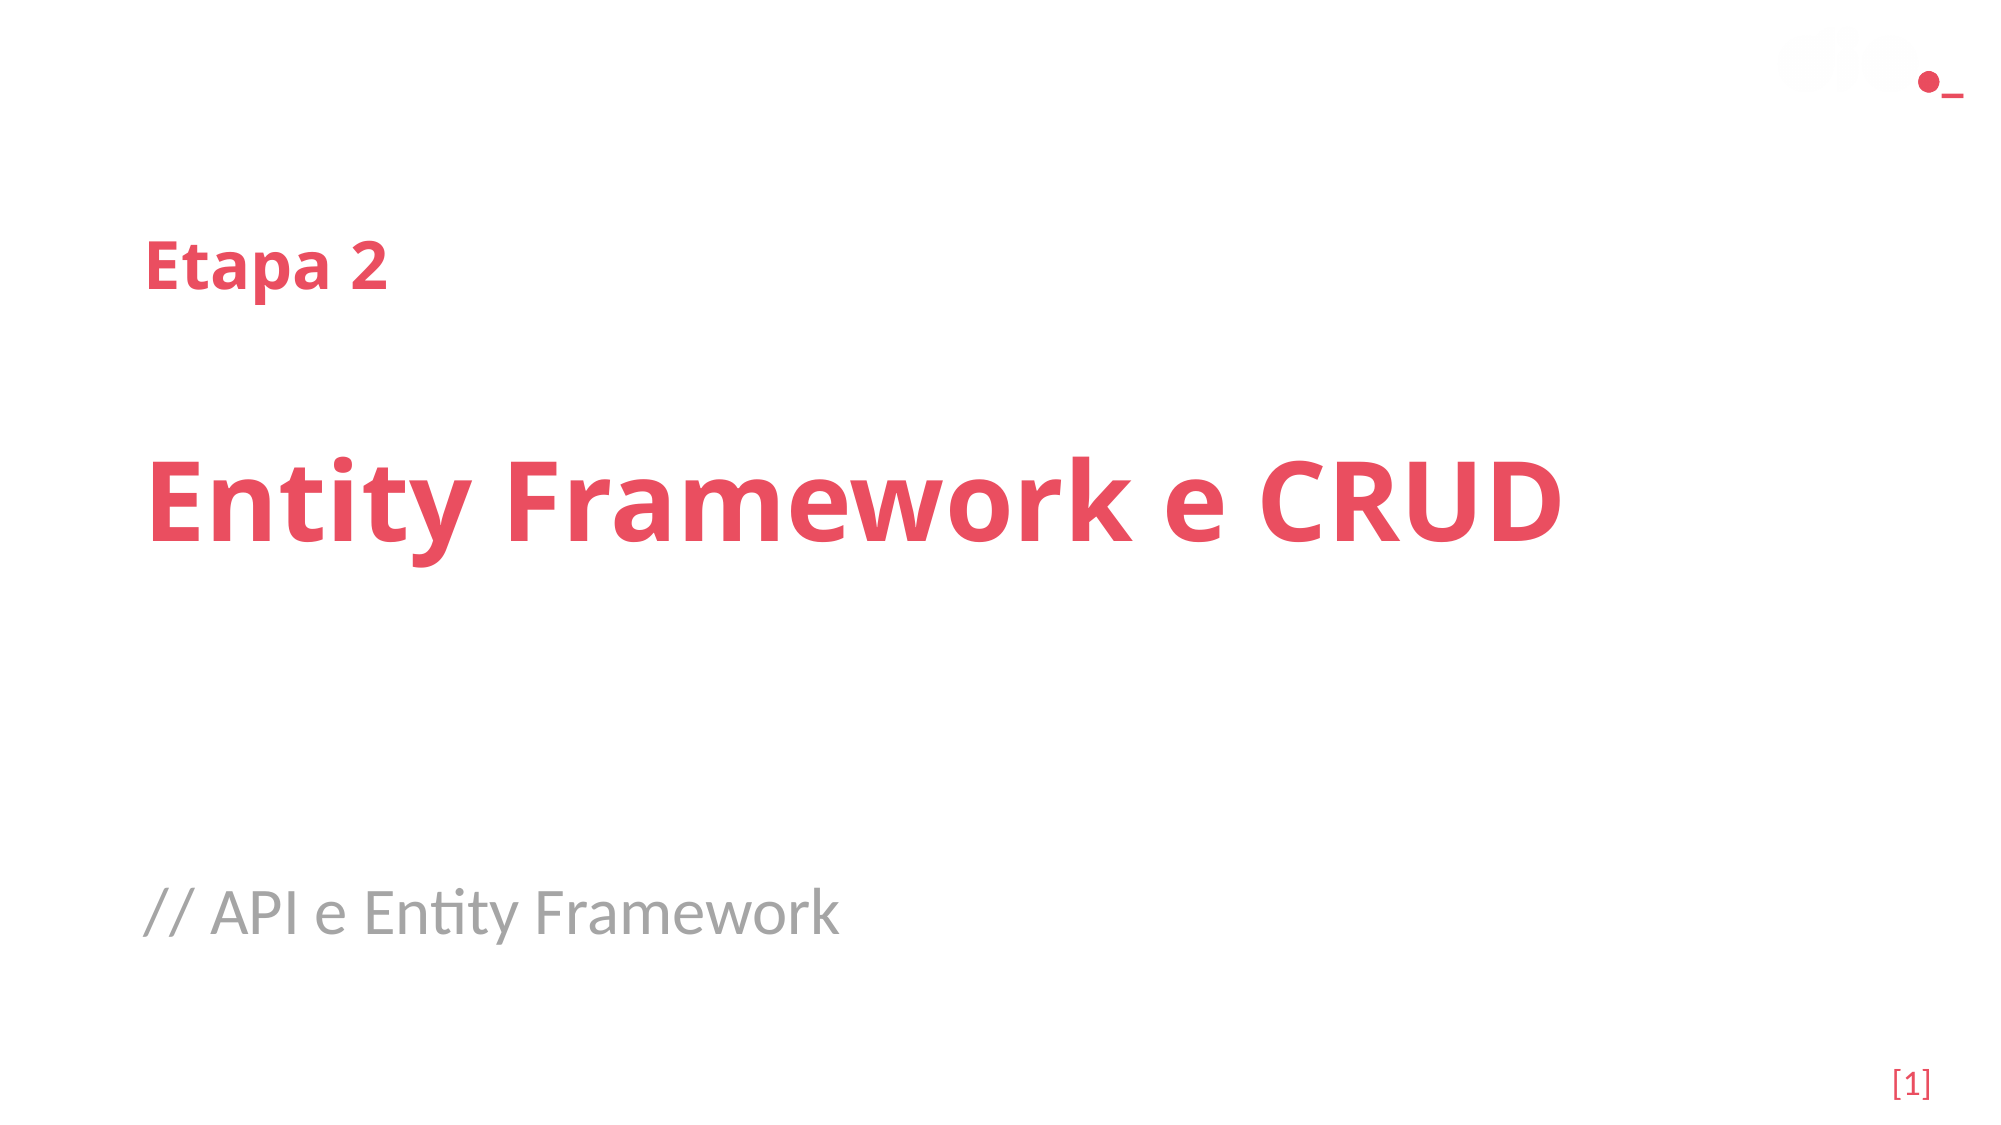

Etapa 2
Entity Framework e CRUD
// API e Entity Framework